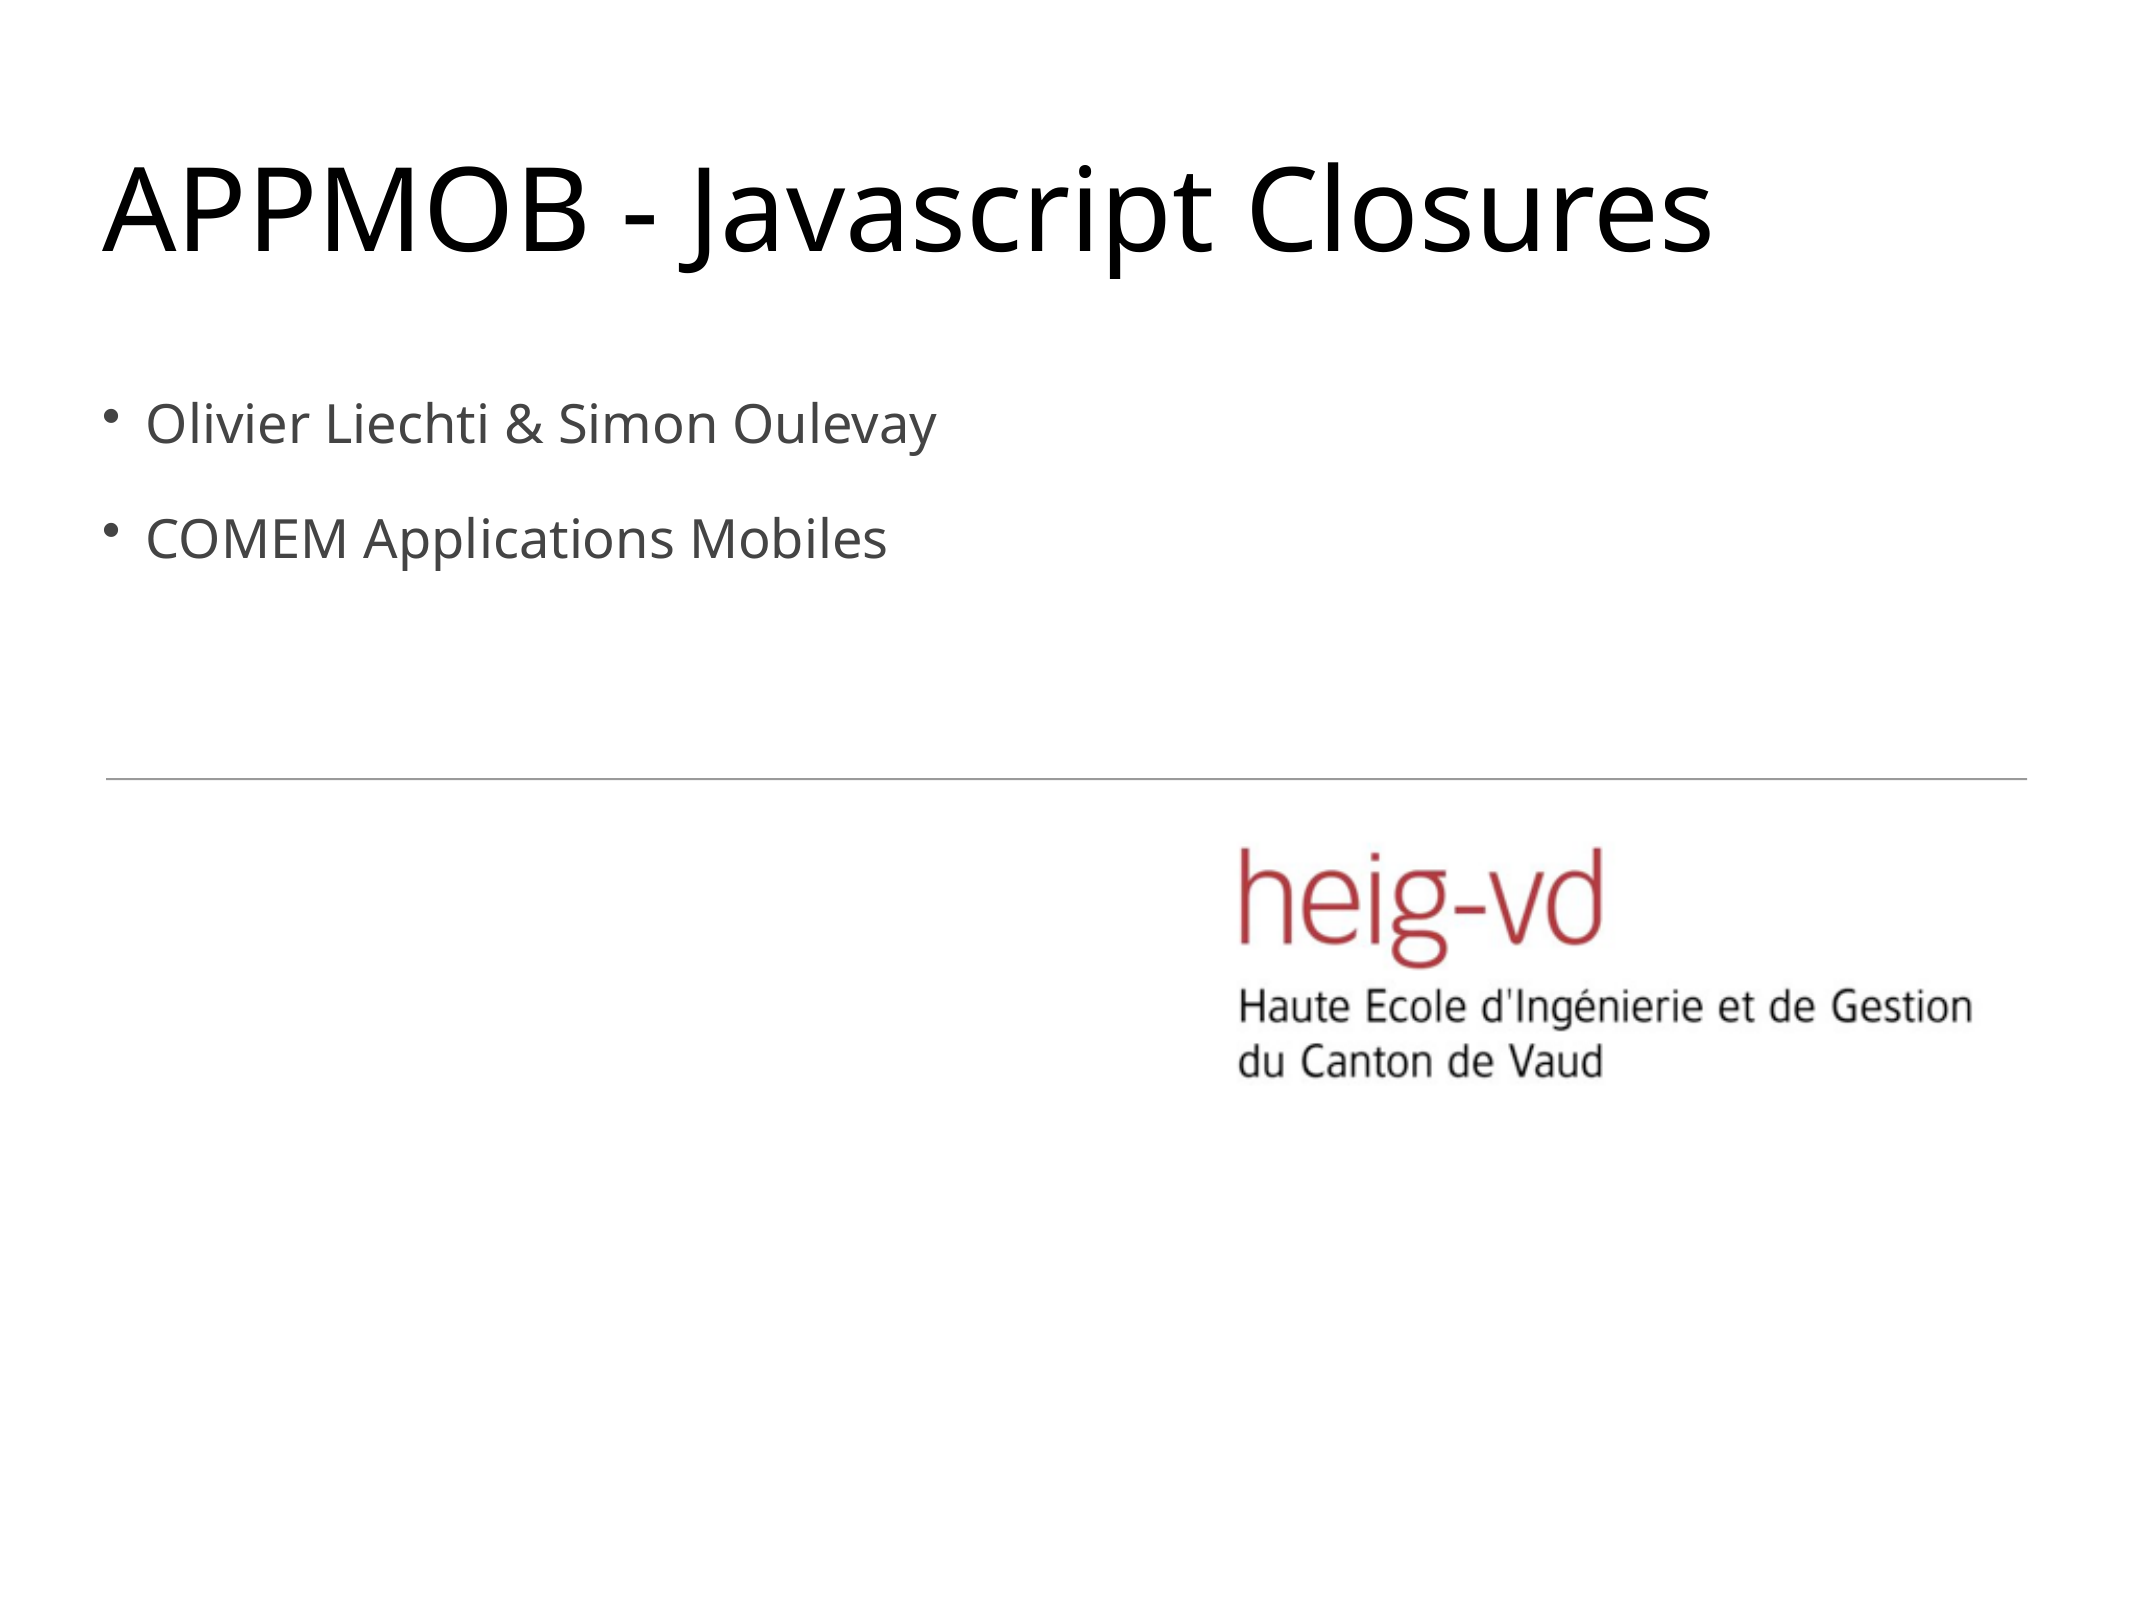

# APPMOB - Javascript Closures
Olivier Liechti & Simon Oulevay
COMEM Applications Mobiles